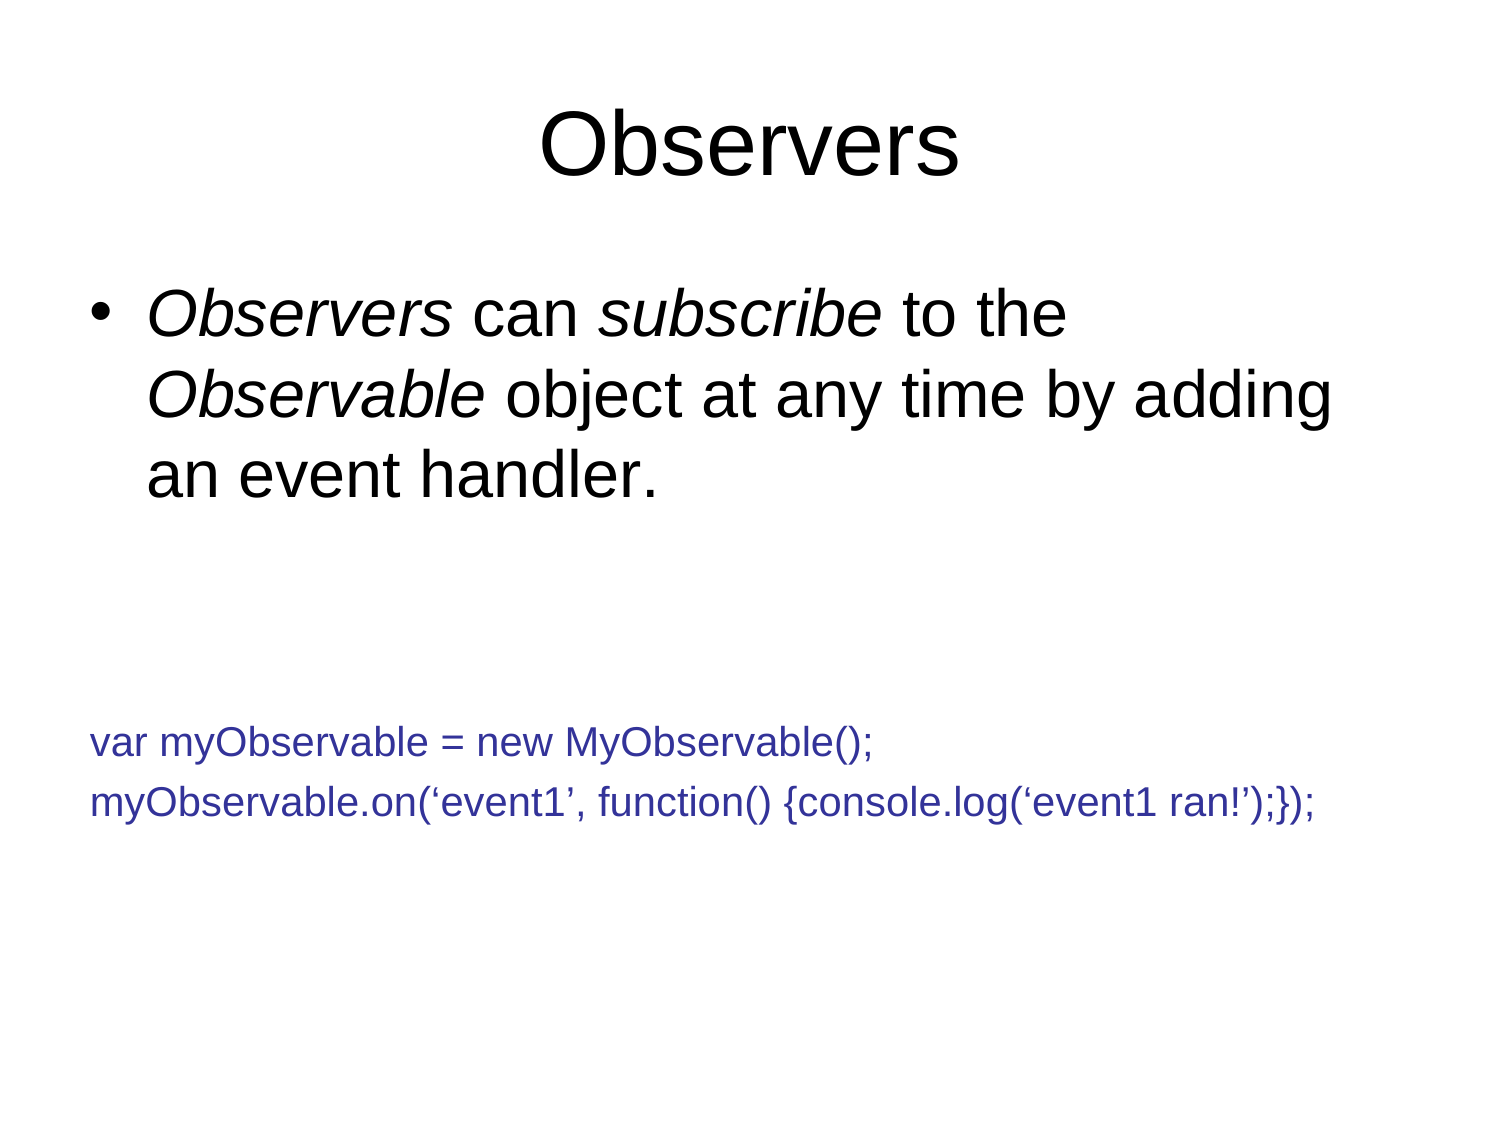

# Observers
Observers can subscribe to the Observable object at any time by adding an event handler.
var myObservable = new MyObservable();
myObservable.on(‘event1’, function() {console.log(‘event1 ran!’);});